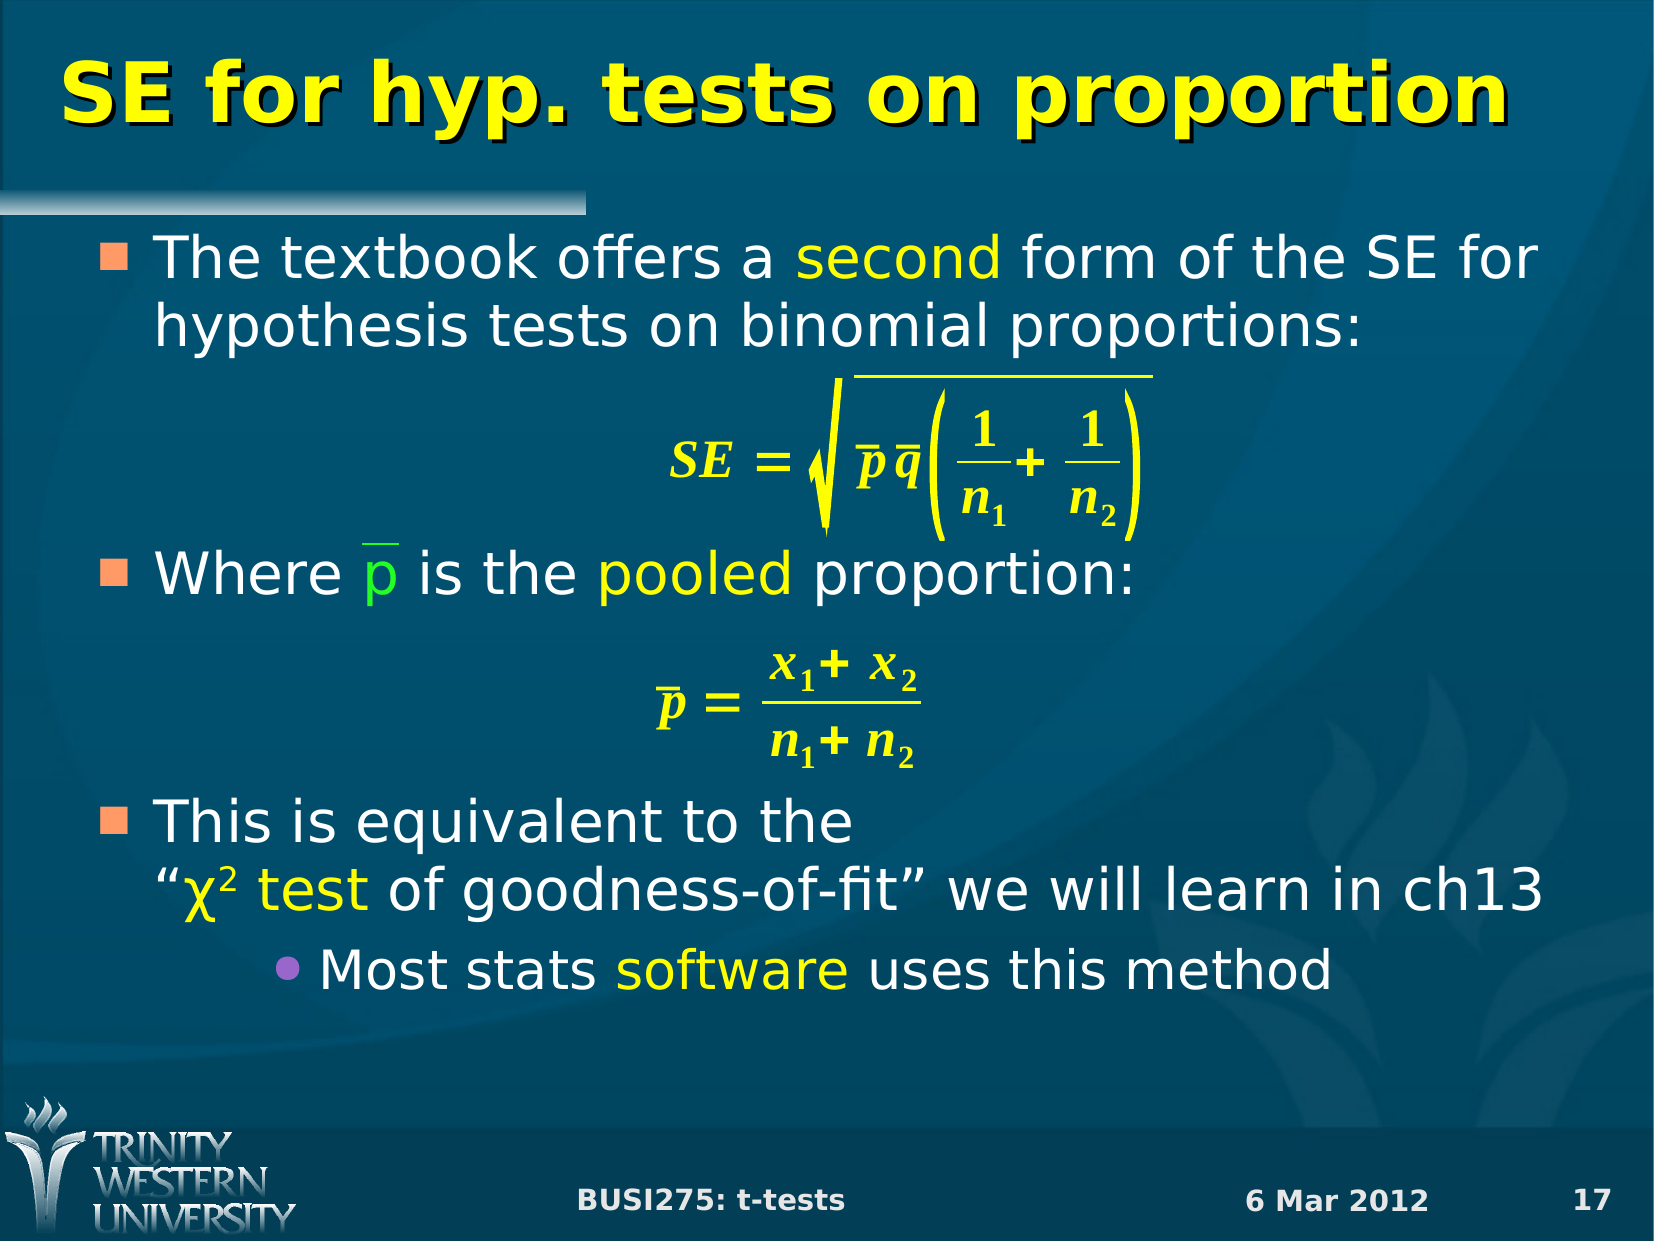

# SE for hyp. tests on proportion
The textbook offers a second form of the SE for hypothesis tests on binomial proportions:
Where p is the pooled proportion:
This is equivalent to the
“χ2 test of goodness-of-fit” we will learn in ch13
Most stats software uses this method
BUSI275: t-tests
6 Mar 2012
17